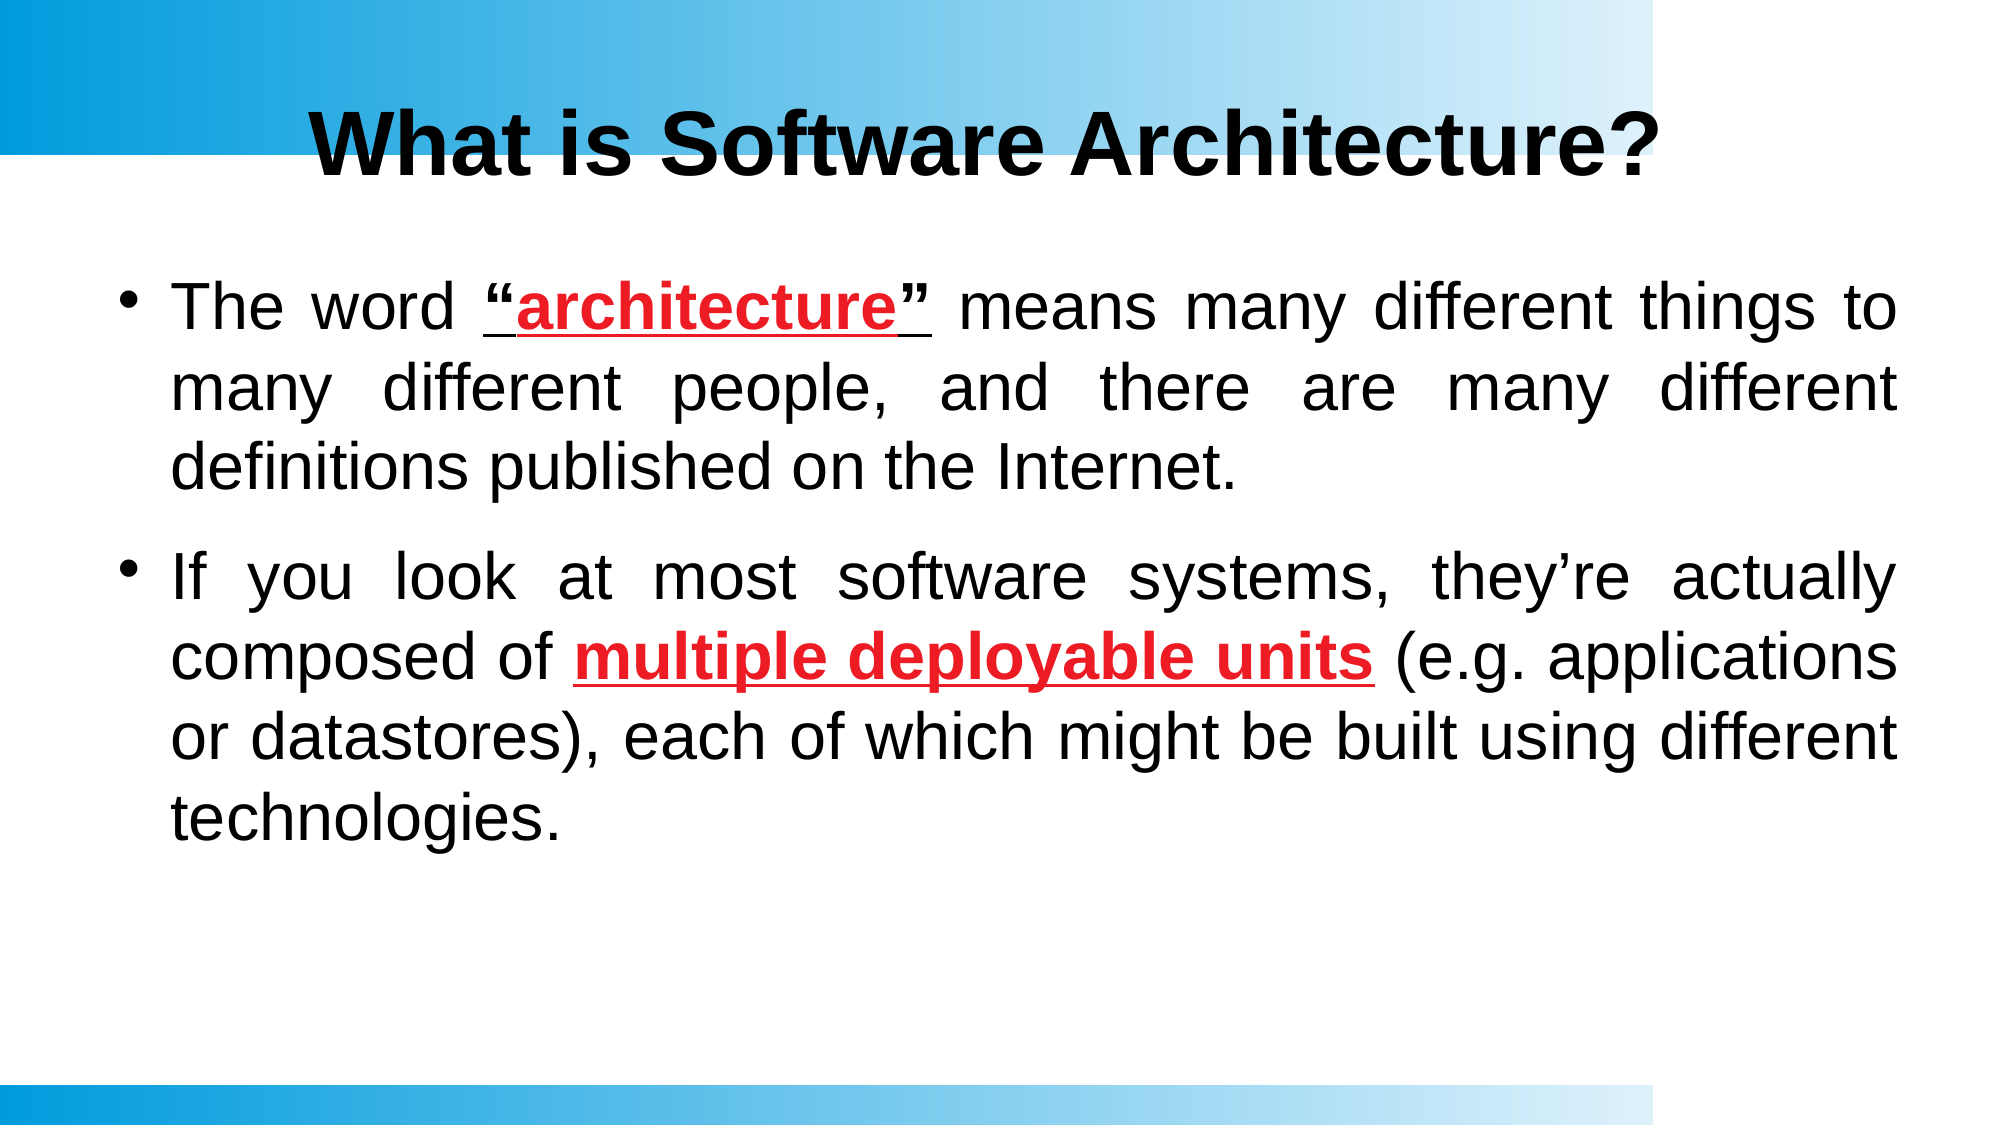

# What is Software Architecture?
The word “architecture” means many different things to many different people, and there are many different definitions published on the Internet.
If you look at most software systems, they’re actually composed of multiple deployable units (e.g. applications or datastores), each of which might be built using different technologies.